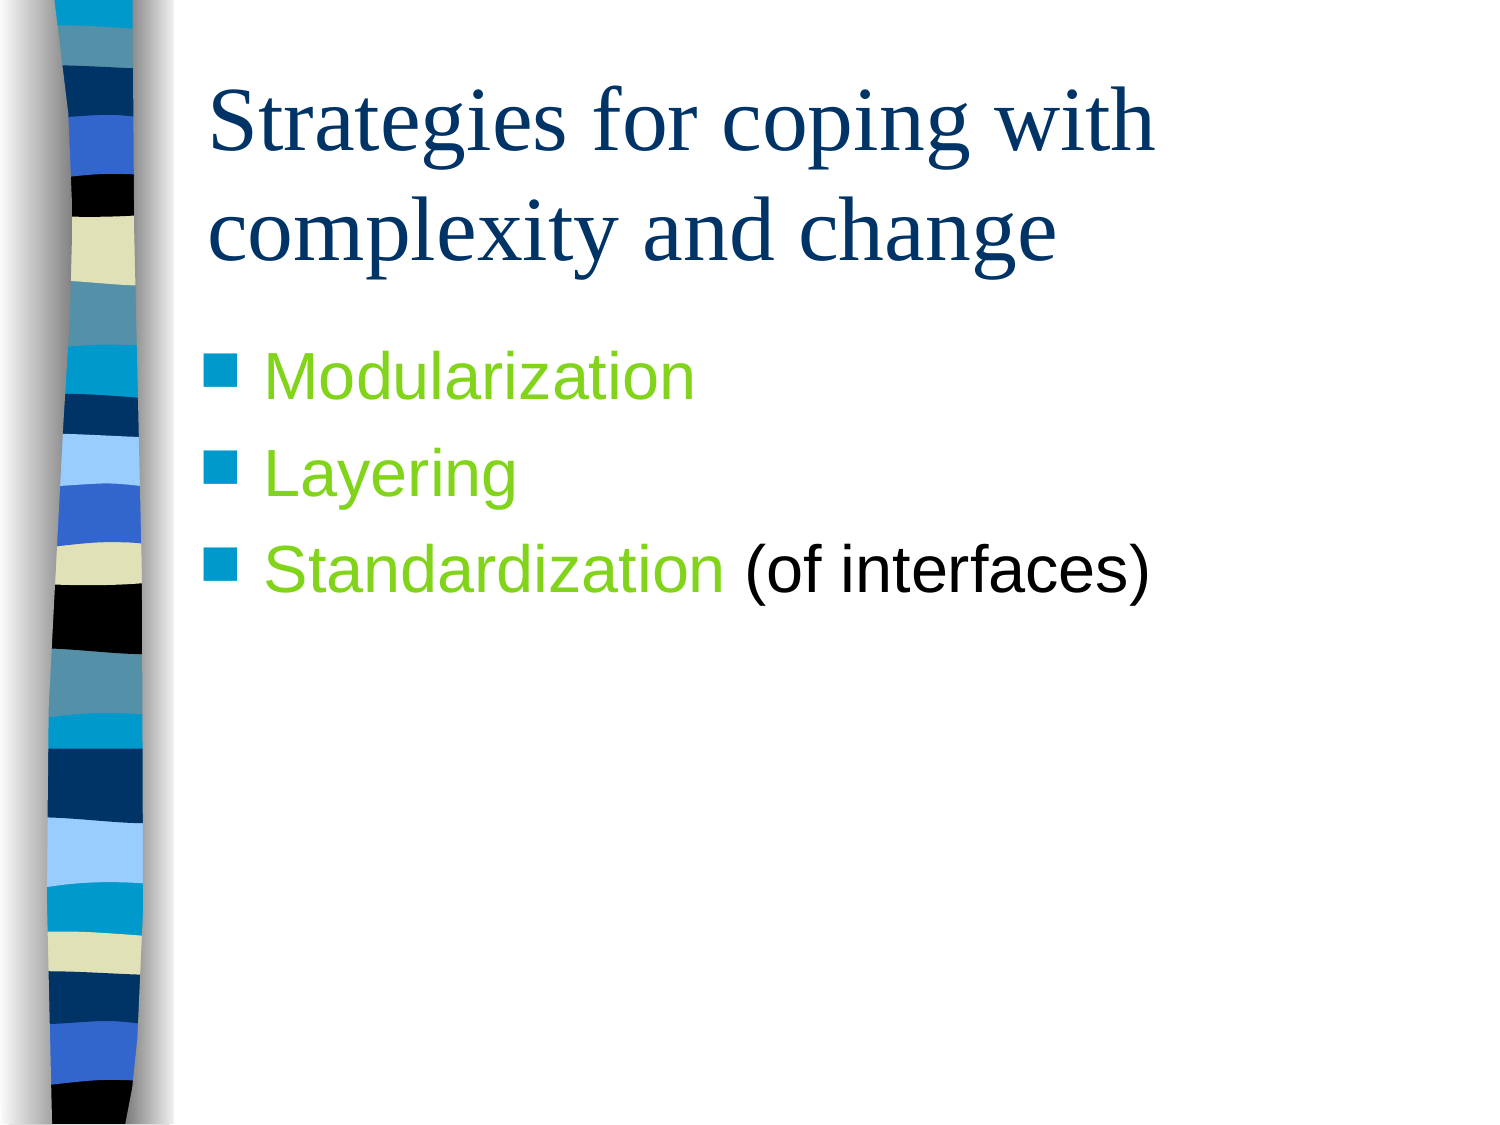

# Strategies for coping with complexity and change
Modularization
Layering
Standardization (of interfaces)